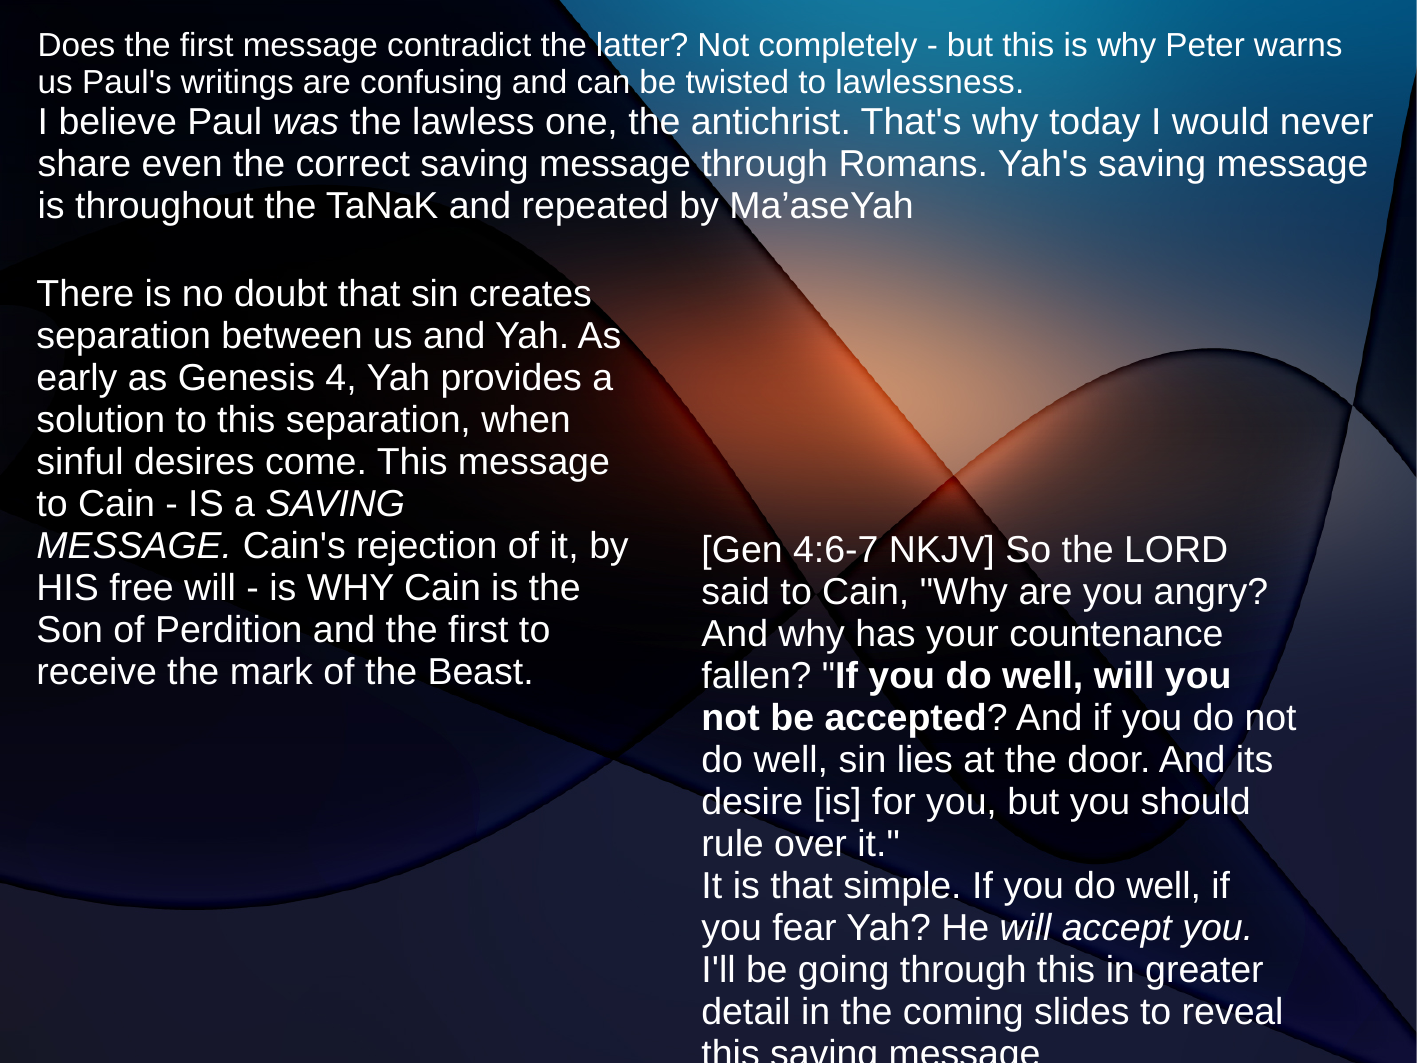

Does the first message contradict the latter? Not completely - but this is why Peter warns us Paul's writings are confusing and can be twisted to lawlessness.
I believe Paul was the lawless one, the antichrist. That's why today I would never share even the correct saving message through Romans. Yah's saving message is throughout the TaNaK and repeated by Ma’aseYah
There is no doubt that sin creates separation between us and Yah. As early as Genesis 4, Yah provides a solution to this separation, when sinful desires come. This message to Cain - IS a SAVING MESSAGE. Cain's rejection of it, by HIS free will - is WHY Cain is the Son of Perdition and the first to receive the mark of the Beast.
[Gen 4:6-7 NKJV] So the LORD said to Cain, "Why are you angry? And why has your countenance fallen? "If you do well, will you not be accepted? And if you do not do well, sin lies at the door. And its desire [is] for you, but you should rule over it."
It is that simple. If you do well, if you fear Yah? He will accept you. I'll be going through this in greater detail in the coming slides to reveal this saving message